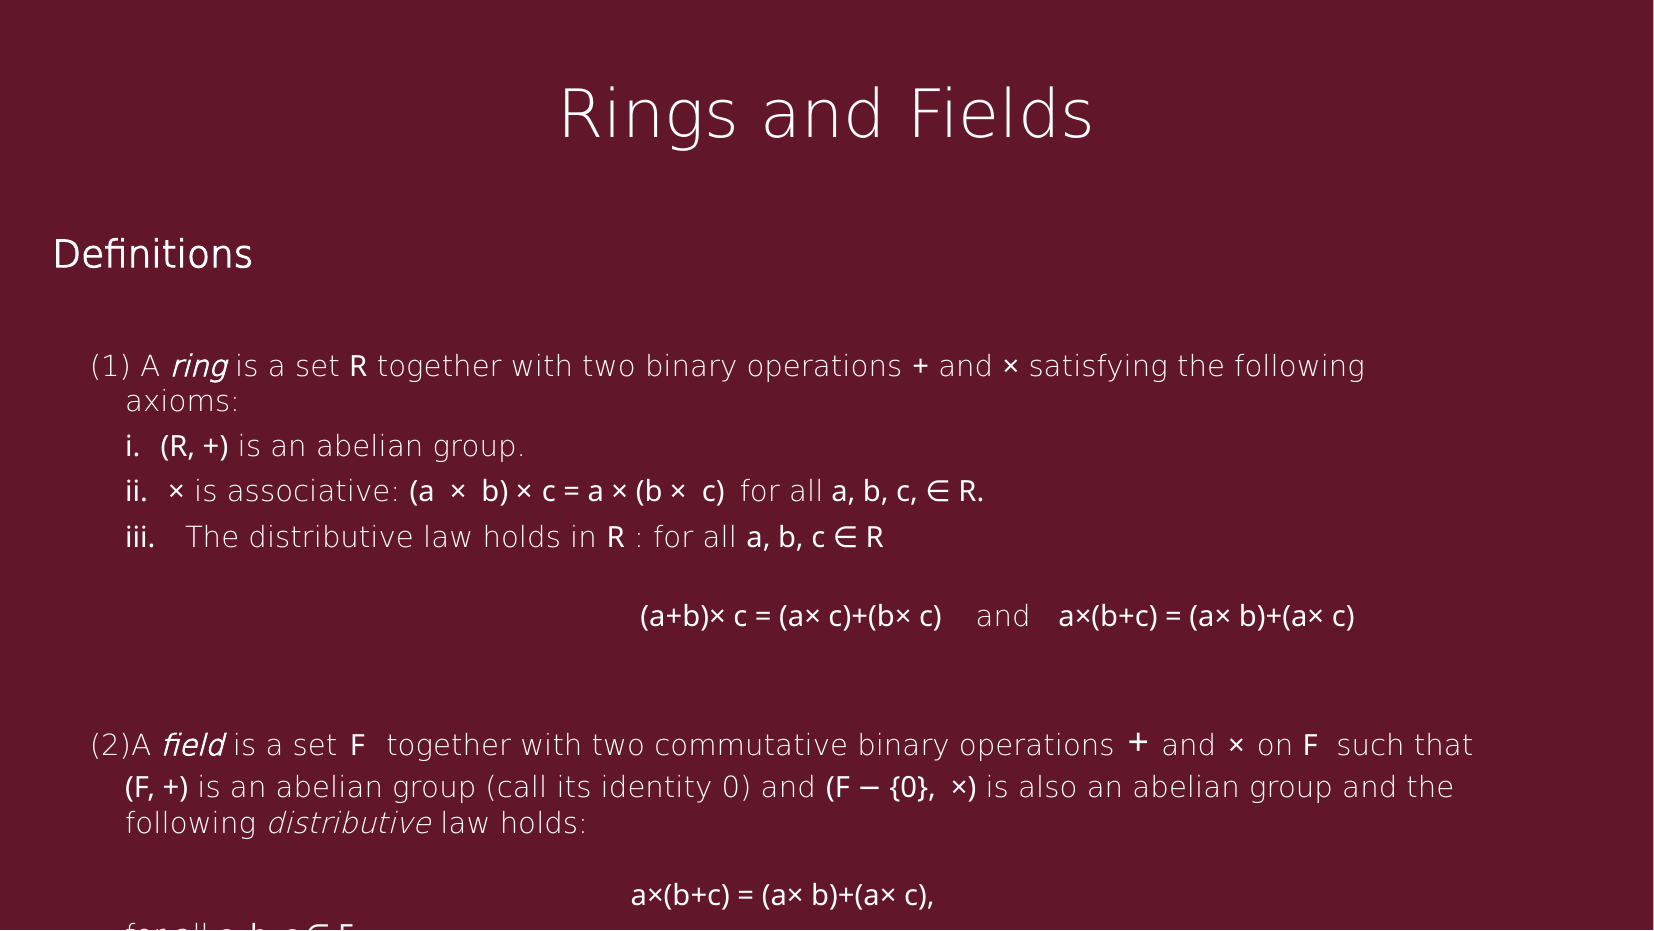

# Rings and Fields
Definitions
 A ring is a set R together with two binary operations + and × satisfying the following axioms:
(R, +) is an abelian group.
 × is associative: (a × b) × c = a × (b × c) for all a, b, c, ∈ R.
 The distributive law holds in R : for all a, b, c ∈ R
 (a+b)× c = (a× c)+(b× c) and a×(b+c) = (a× b)+(a× c)
A field is a set F together with two commutative binary operations + and × on F such that (F, +) is an abelian group (call its identity 0) and (F − {0}, ×) is also an abelian group and the following distributive law holds:
						 a×(b+c) = (a× b)+(a× c),
for all a, b, c ∈ F .